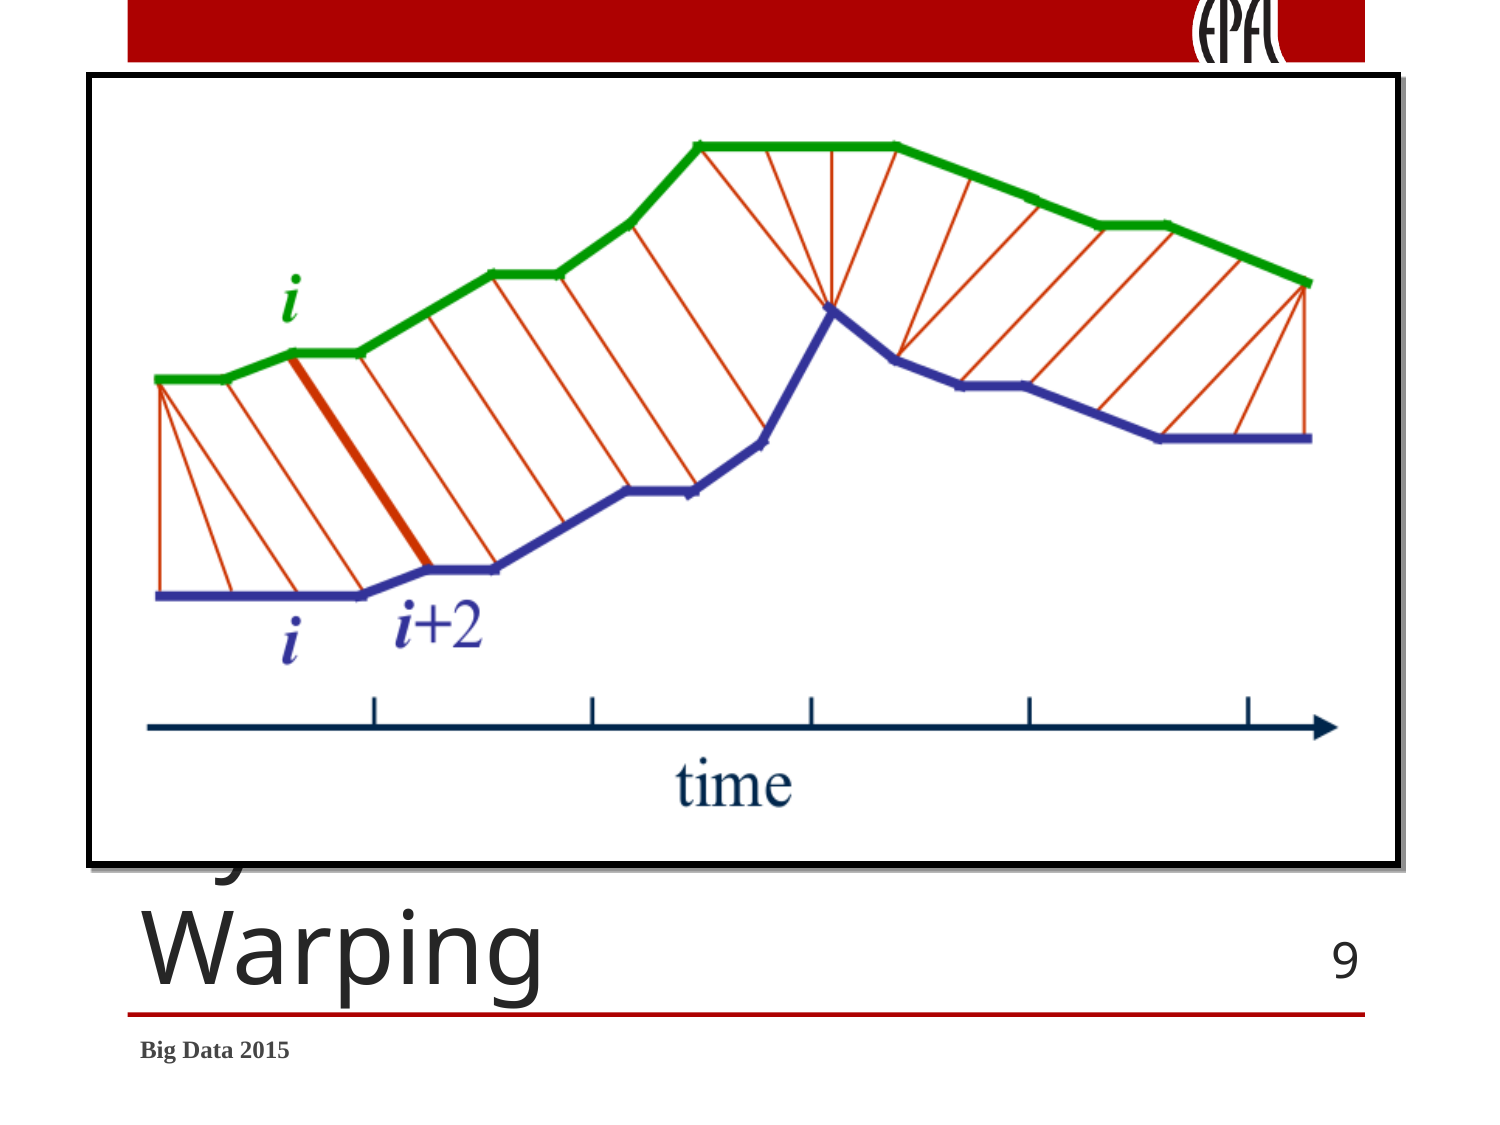

# Dynamic Time Warping
Big Data 2015